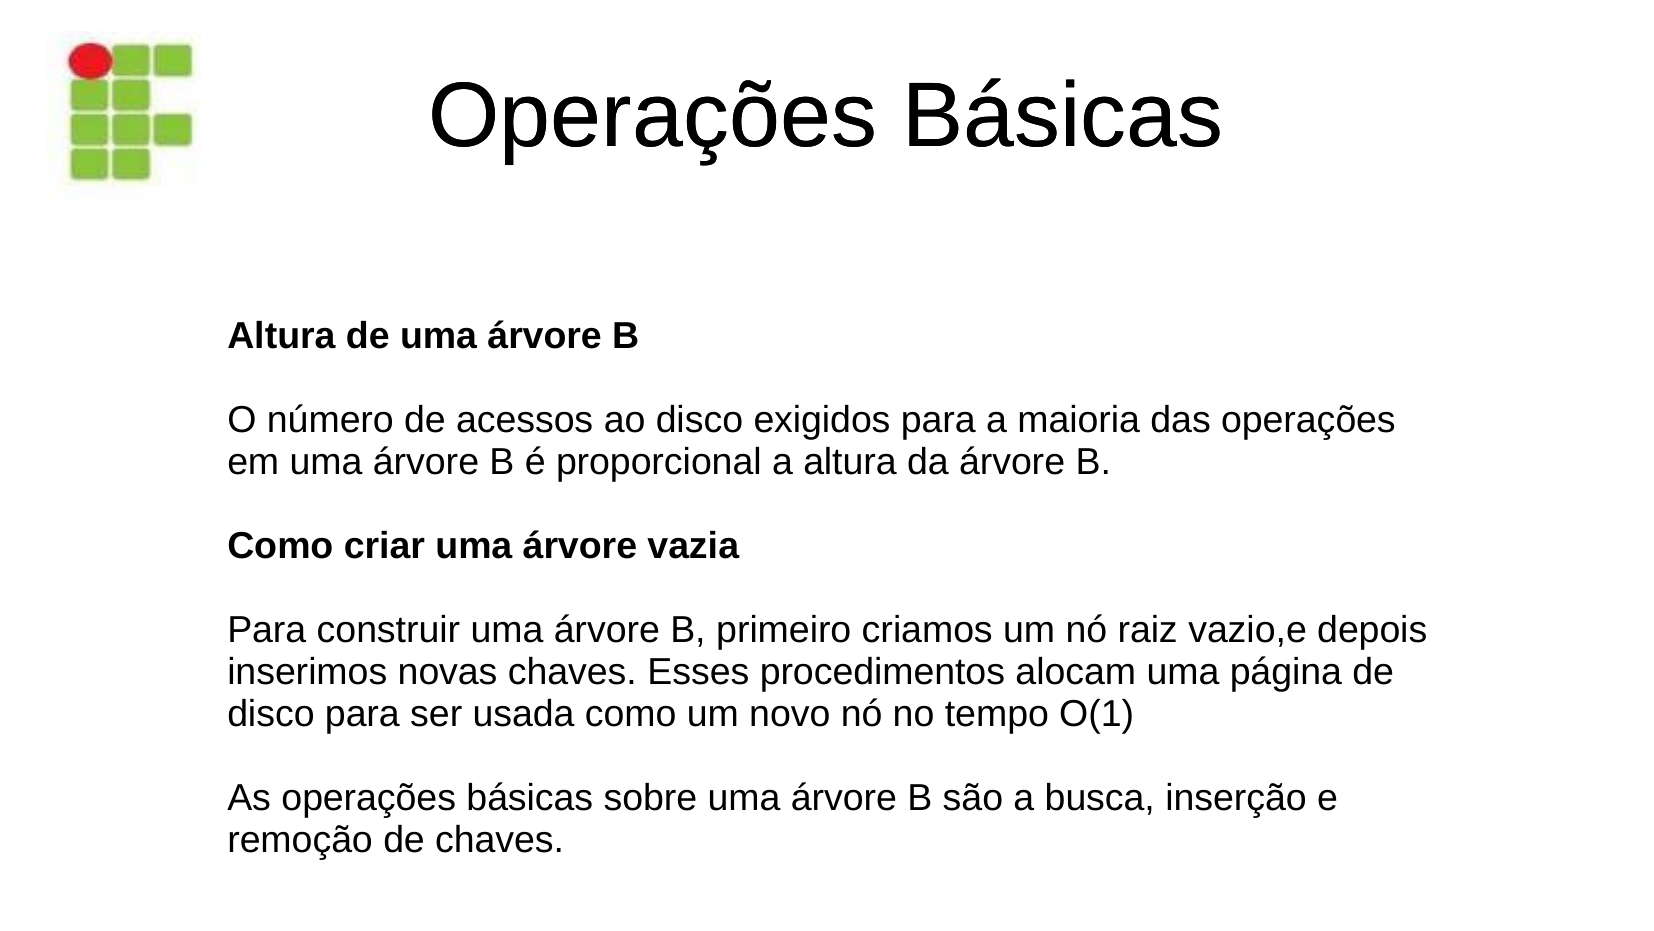

# Operações Básicas
Operações Básicas
Altura de uma árvore B
O número de acessos ao disco exigidos para a maioria das operações em uma árvore B é proporcional a altura da árvore B.
Como criar uma árvore vazia
Para construir uma árvore B, primeiro criamos um nó raiz vazio,e depois inserimos novas chaves. Esses procedimentos alocam uma página de disco para ser usada como um novo nó no tempo O(1)
As operações básicas sobre uma árvore B são a busca, inserção e remoção de chaves.